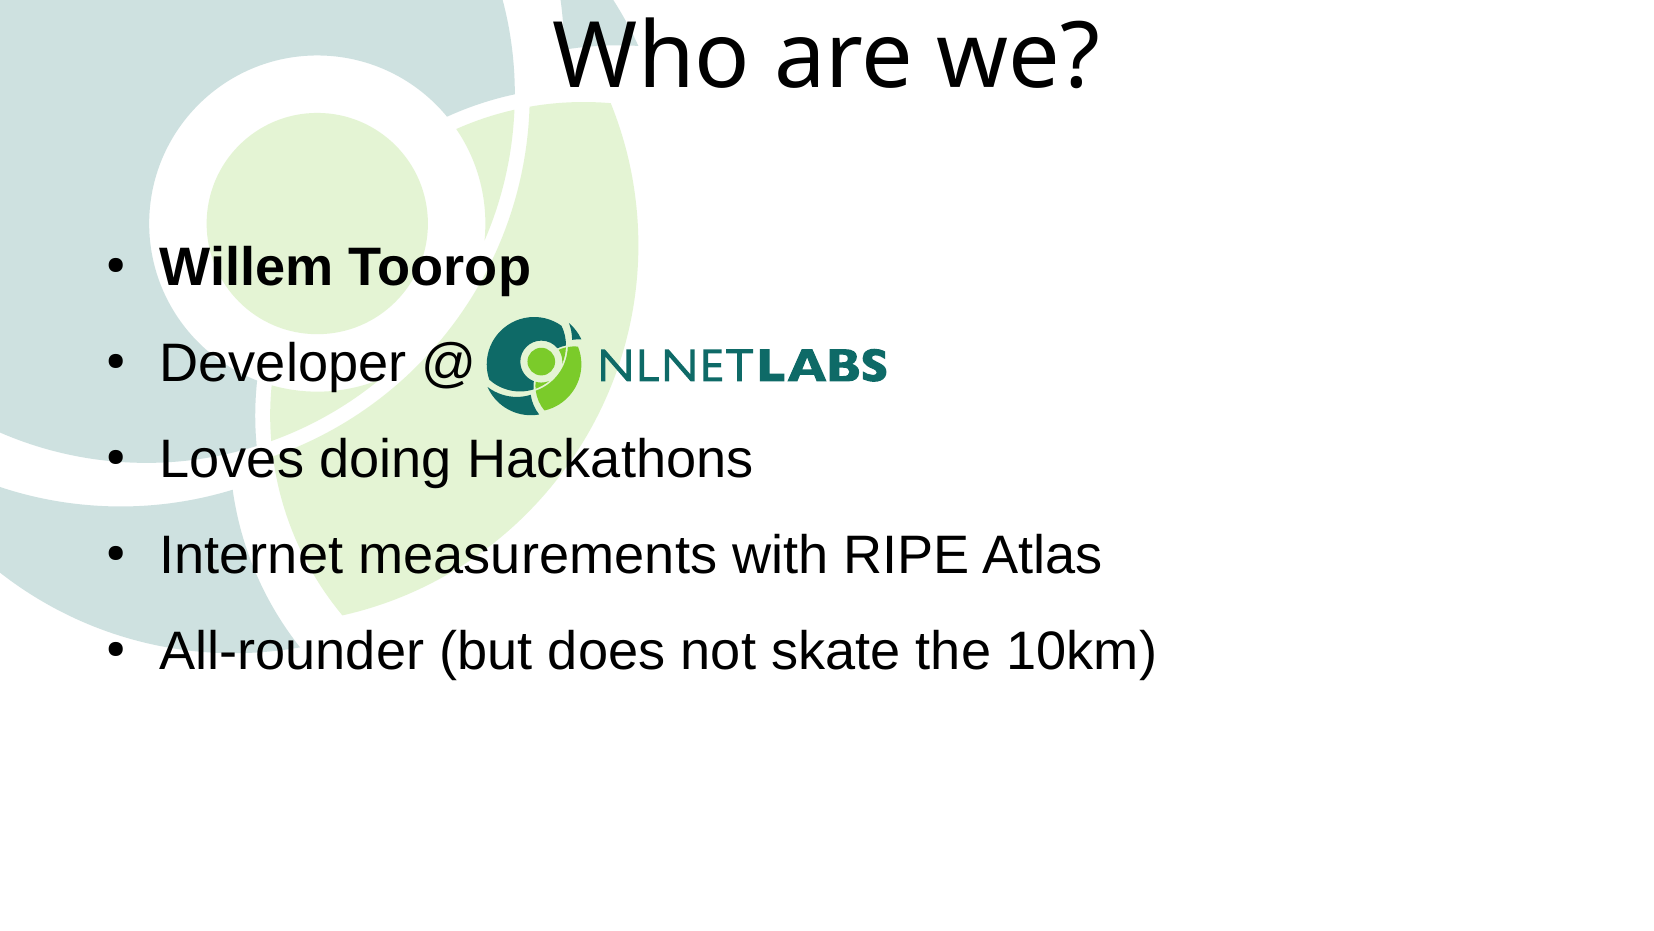

# Who are we?
Willem Toorop
Developer @
Loves doing Hackathons
Internet measurements with RIPE Atlas
All-rounder (but does not skate the 10km)